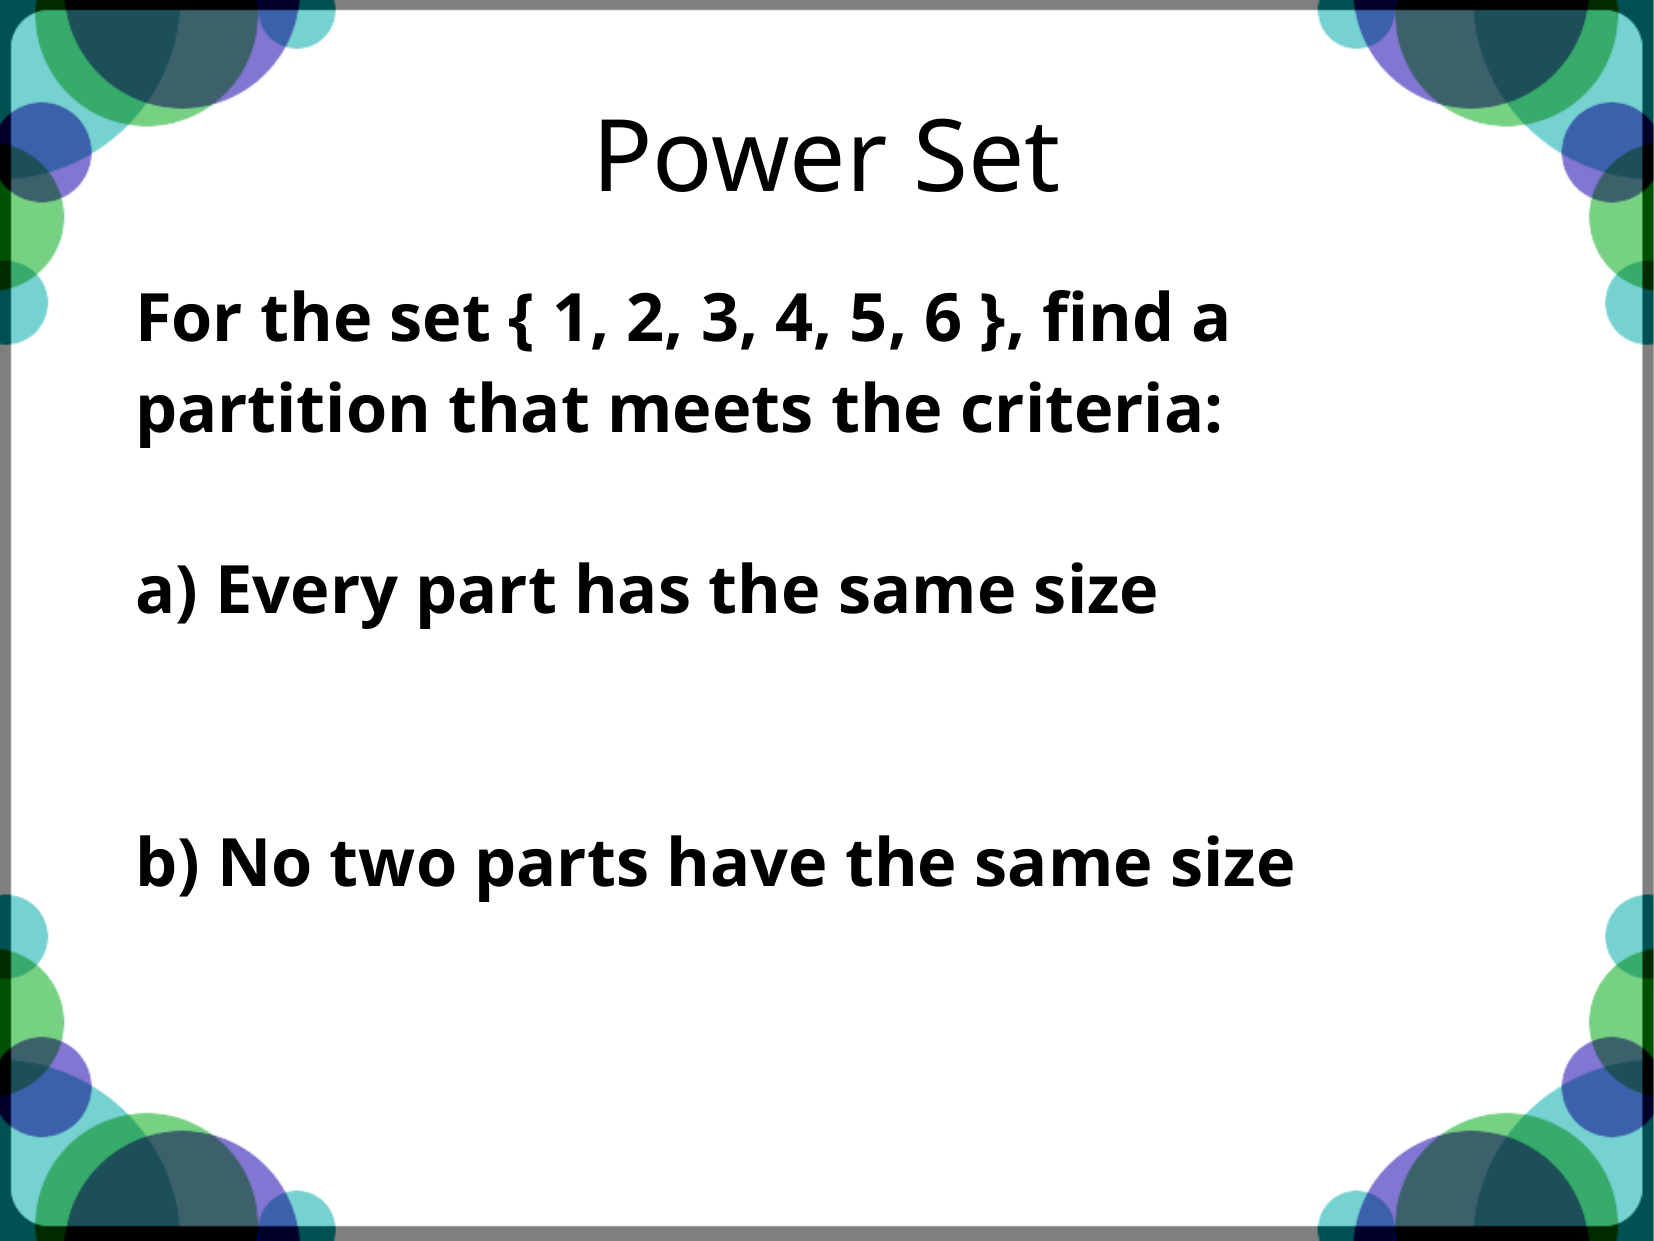

# Power Set
For the set { 1, 2, 3, 4, 5, 6 }, find a partition that meets the criteria:
a) Every part has the same size
b) No two parts have the same size